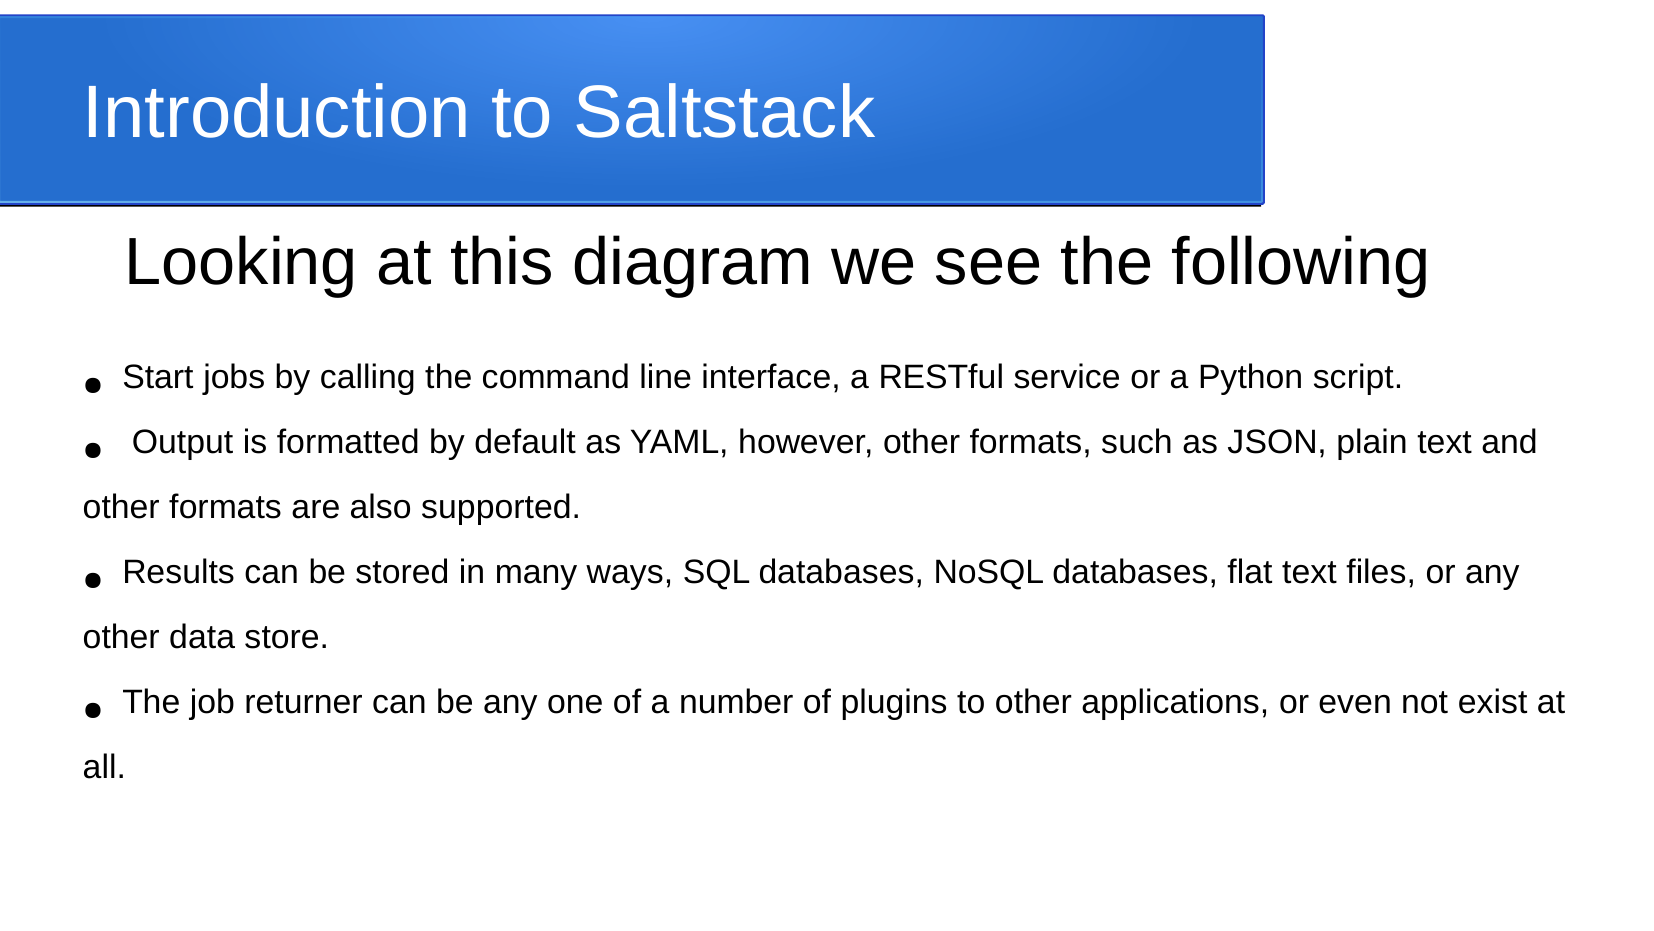

# Introduction to Saltstack
 Looking at this diagram we see the following
 Start jobs by calling the command line interface, a RESTful service or a Python script.
 Output is formatted by default as YAML, however, other formats, such as JSON, plain text and other formats are also supported.
 Results can be stored in many ways, SQL databases, NoSQL databases, flat text files, or any other data store.
 The job returner can be any one of a number of plugins to other applications, or even not exist at all.